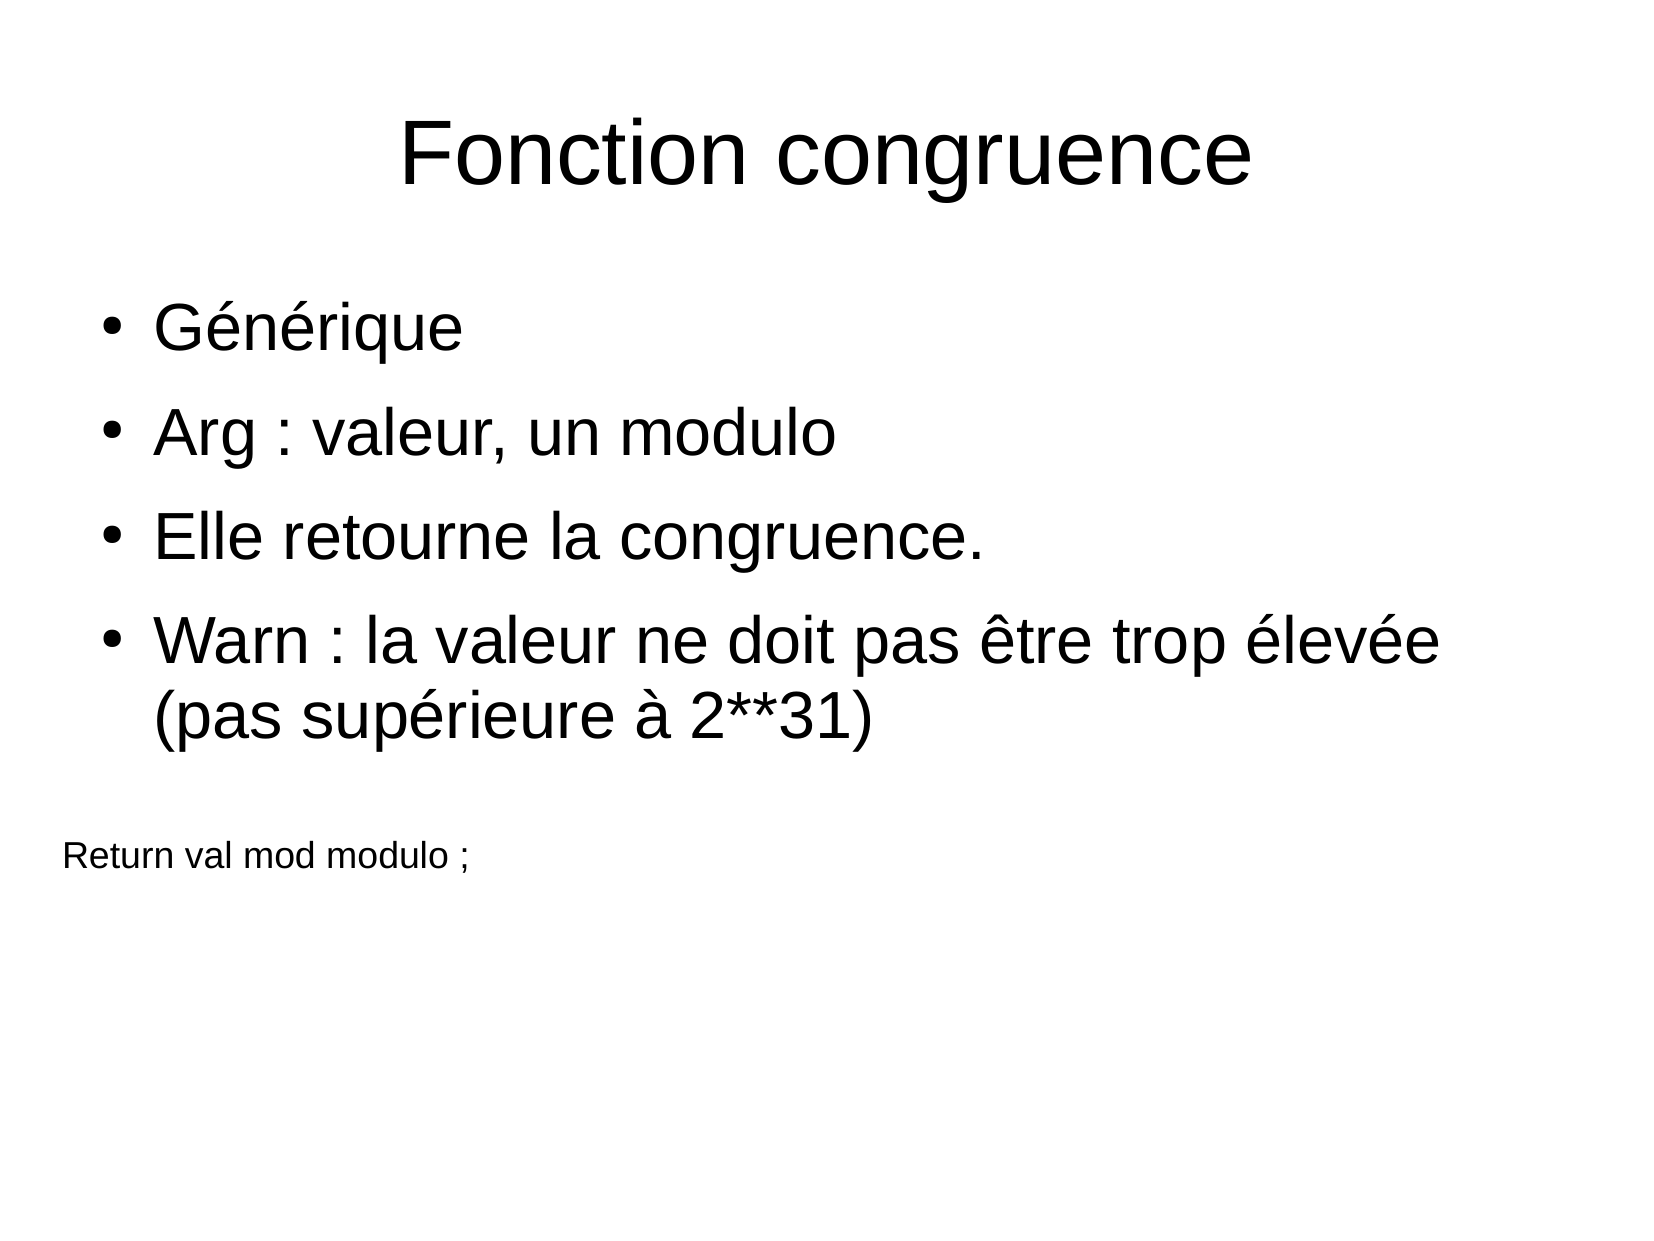

# Fonction congruence
Générique
Arg : valeur, un modulo
Elle retourne la congruence.
Warn : la valeur ne doit pas être trop élevée (pas supérieure à 2**31)
Return val mod modulo ;